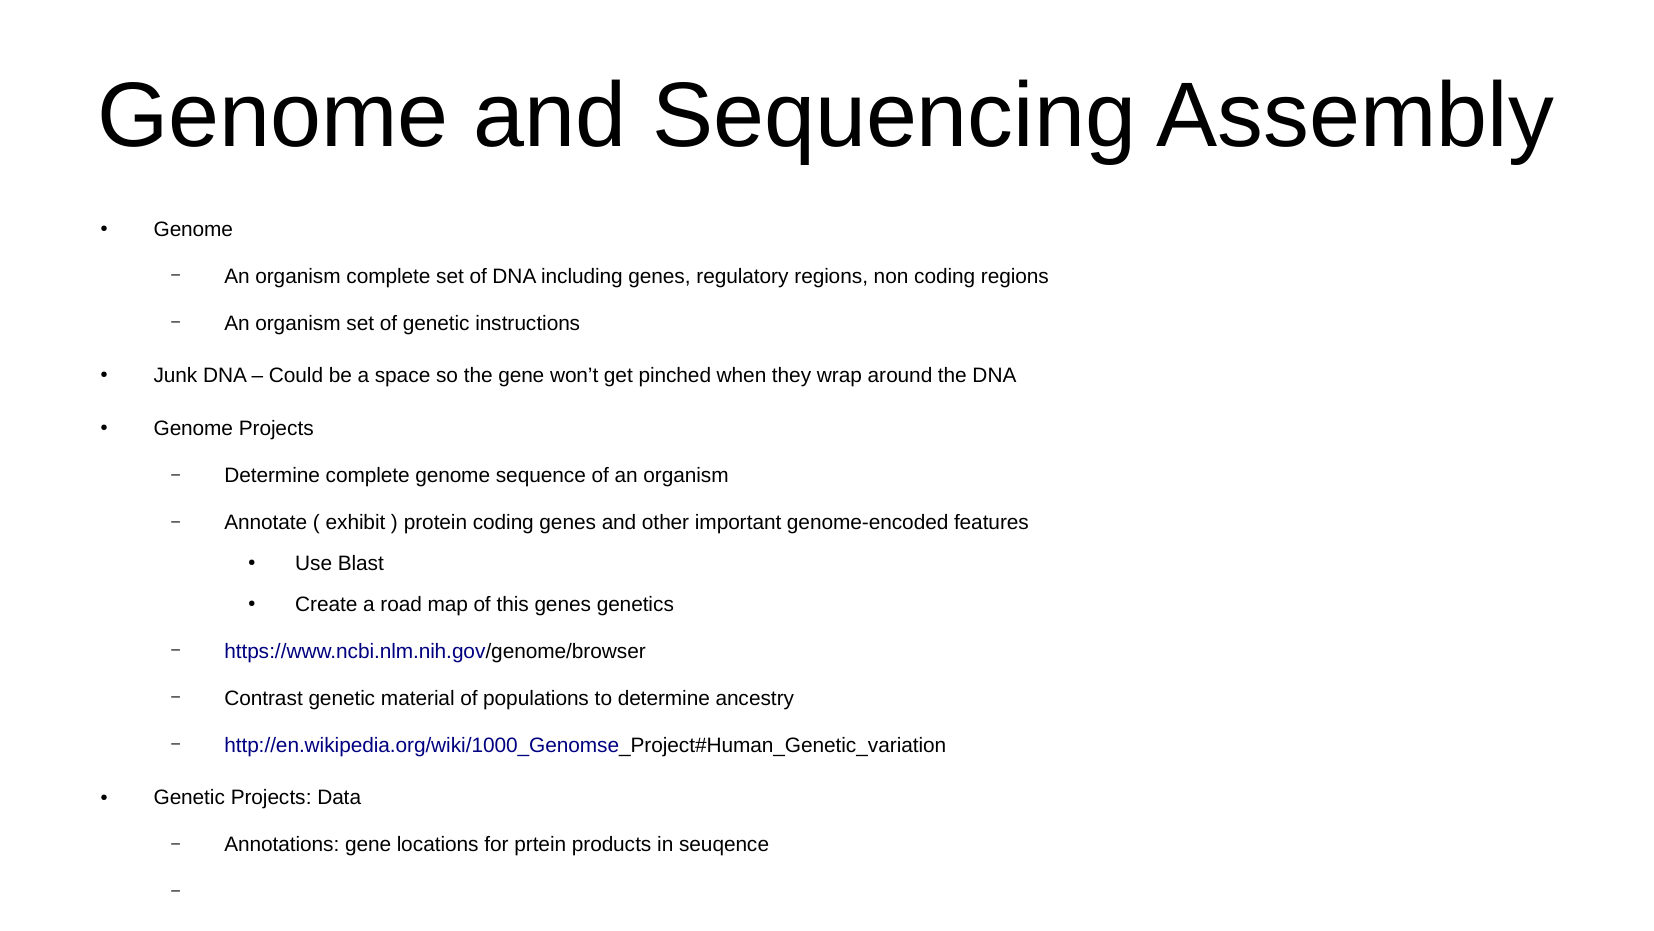

# Genome and Sequencing Assembly
Genome
An organism complete set of DNA including genes, regulatory regions, non coding regions
An organism set of genetic instructions
Junk DNA – Could be a space so the gene won’t get pinched when they wrap around the DNA
Genome Projects
Determine complete genome sequence of an organism
Annotate ( exhibit ) protein coding genes and other important genome-encoded features
Use Blast
Create a road map of this genes genetics
https://www.ncbi.nlm.nih.gov/genome/browser
Contrast genetic material of populations to determine ancestry
http://en.wikipedia.org/wiki/1000_Genomse_Project#Human_Genetic_variation
Genetic Projects: Data
Annotations: gene locations for prtein products in seuqence